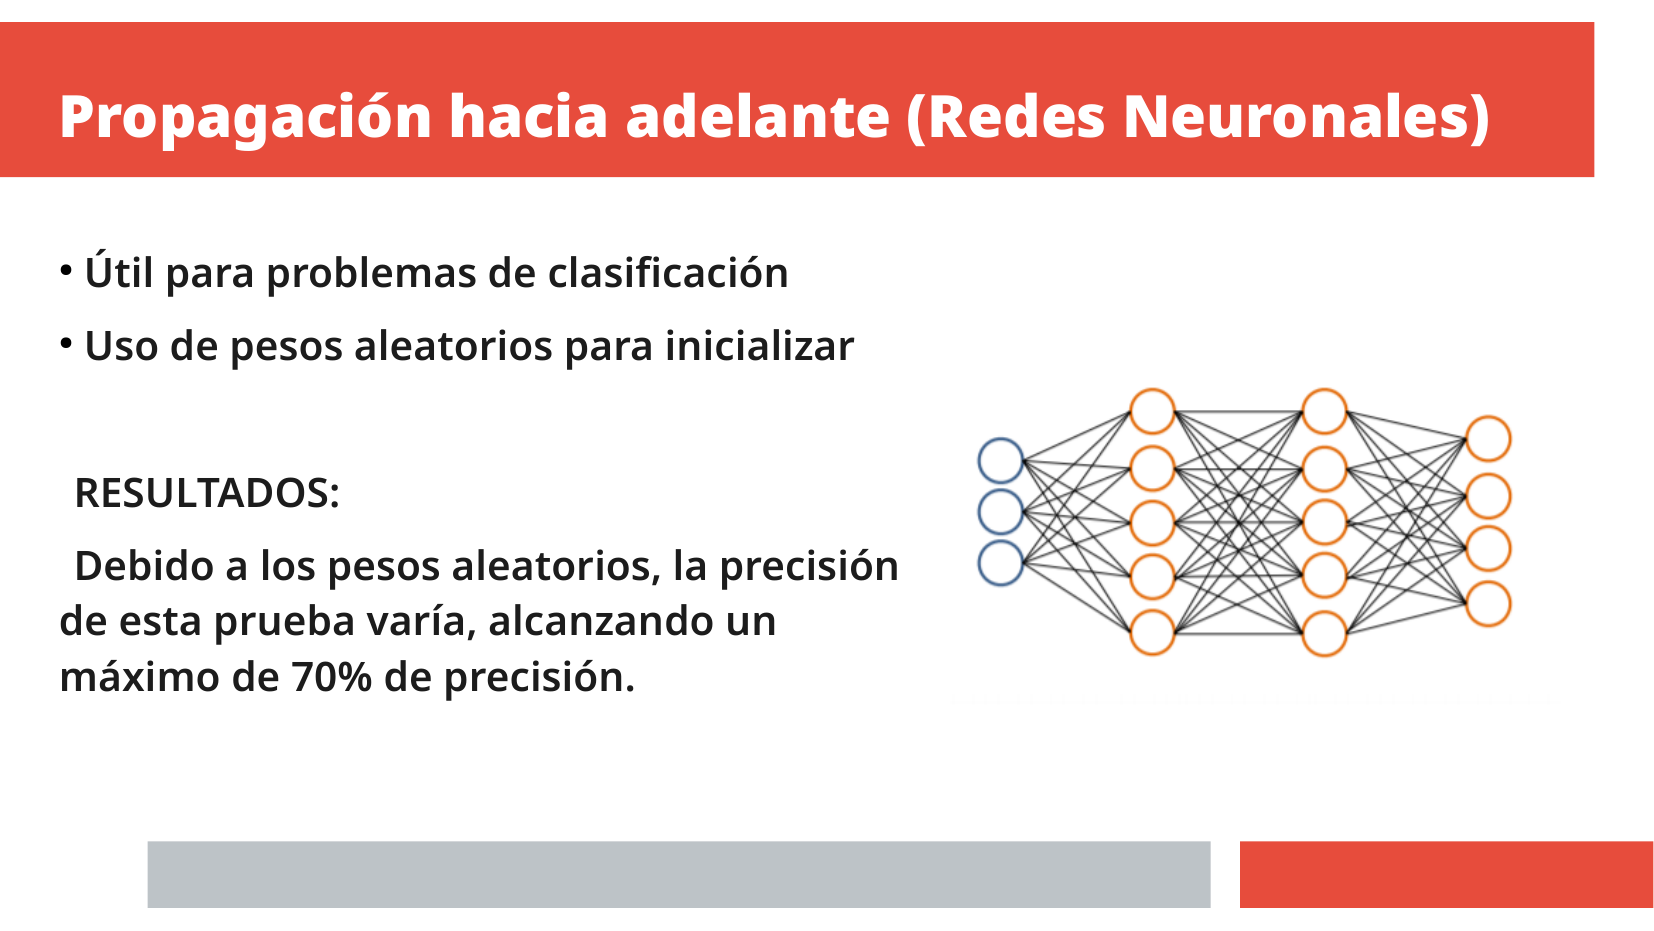

# Propagación hacia adelante (Redes Neuronales)
 Útil para problemas de clasificación
 Uso de pesos aleatorios para inicializar
RESULTADOS:
Debido a los pesos aleatorios, la precisión de esta prueba varía, alcanzando un máximo de 70% de precisión.